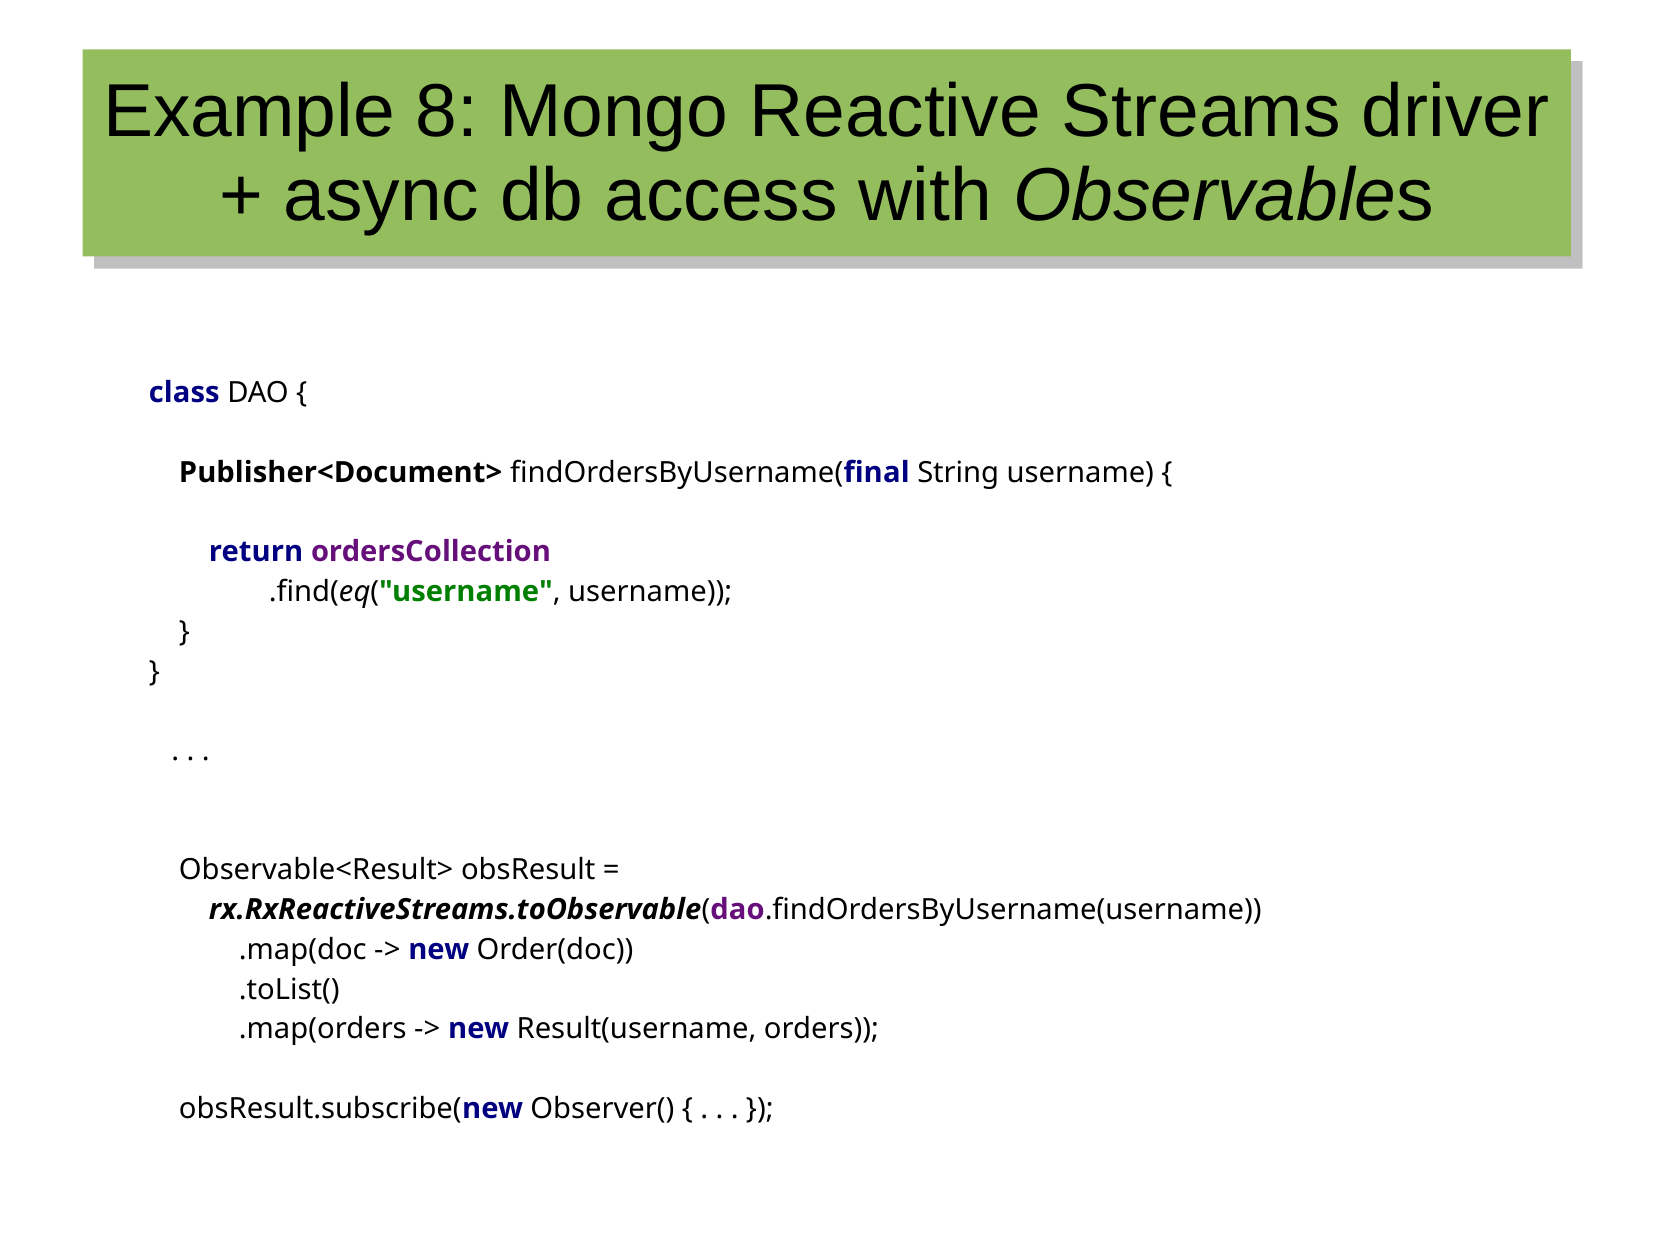

# Example 8: Mongo Reactive Streams driver + async db access with Observables
class DAO {
 Publisher<Document> findOrdersByUsername(final String username) {
 return ordersCollection
 .find(eq("username", username));
 }
}
 . . .
 Observable<Result> obsResult =
 rx.RxReactiveStreams.toObservable(dao.findOrdersByUsername(username))
 .map(doc -> new Order(doc))
 .toList()
 .map(orders -> new Result(username, orders));
 obsResult.subscribe(new Observer() { . . . });